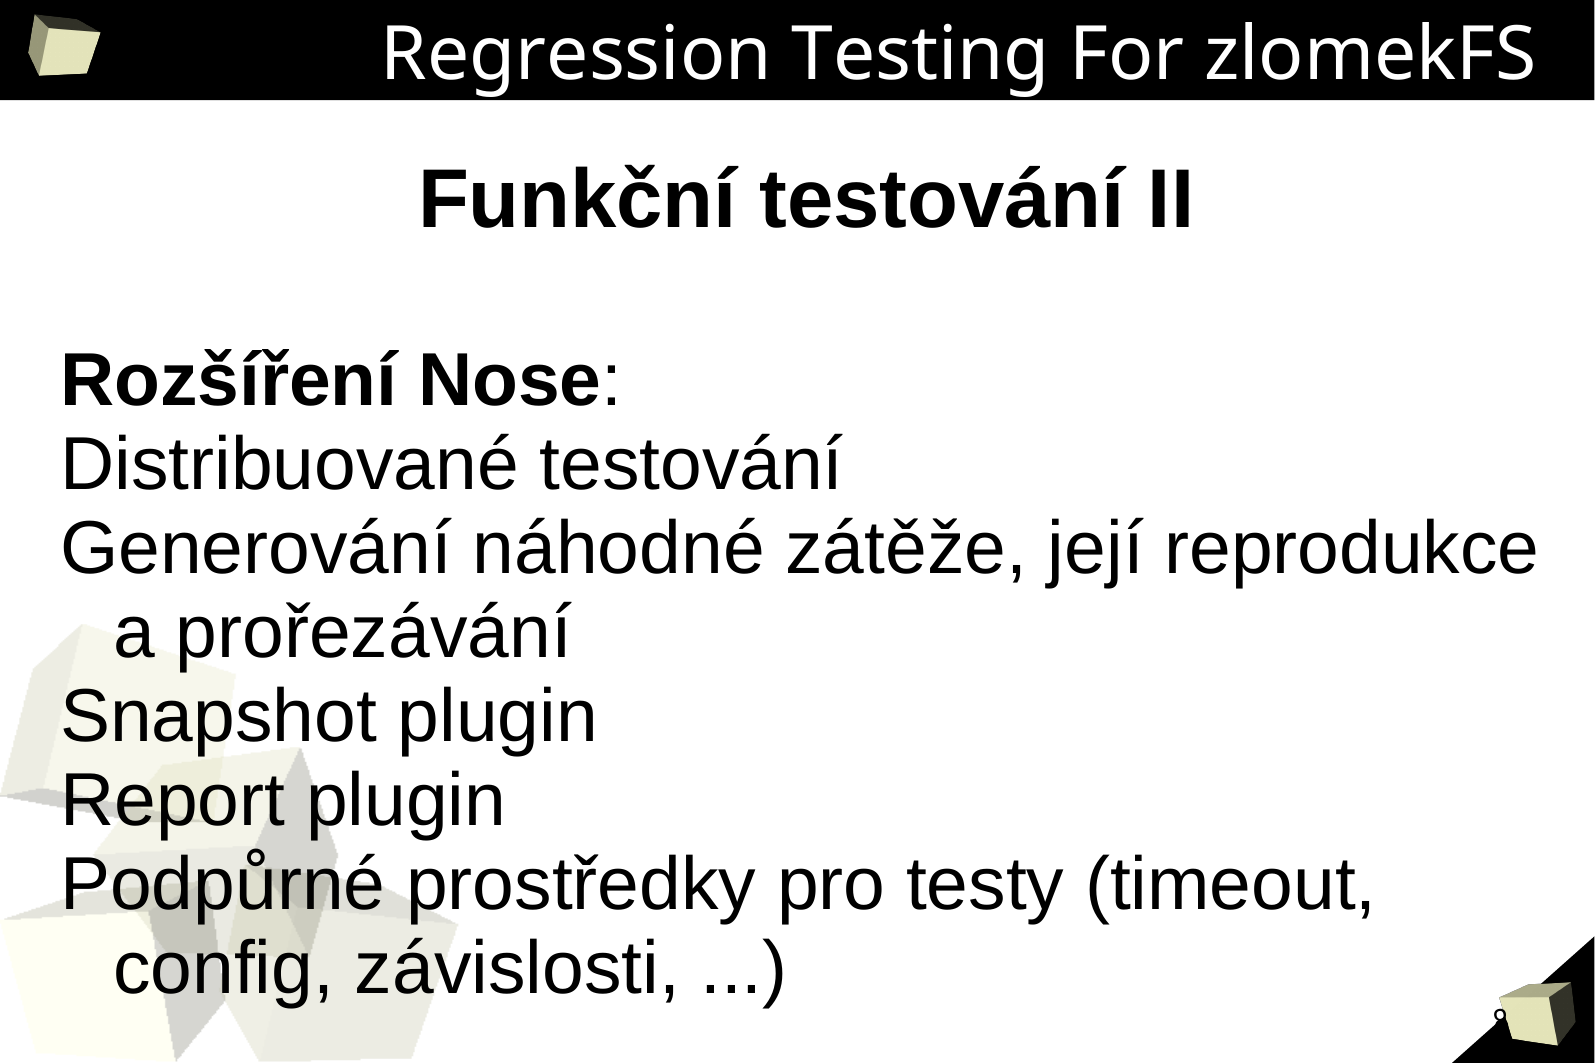

# Regression Testing For zlomekFS
Funkční testování II
Rozšíření Nose:
Distribuované testování
Generování náhodné zátěže, její reprodukce a prořezávání
Snapshot plugin
Report plugin
Podpůrné prostředky pro testy (timeout, config, závislosti, ...)